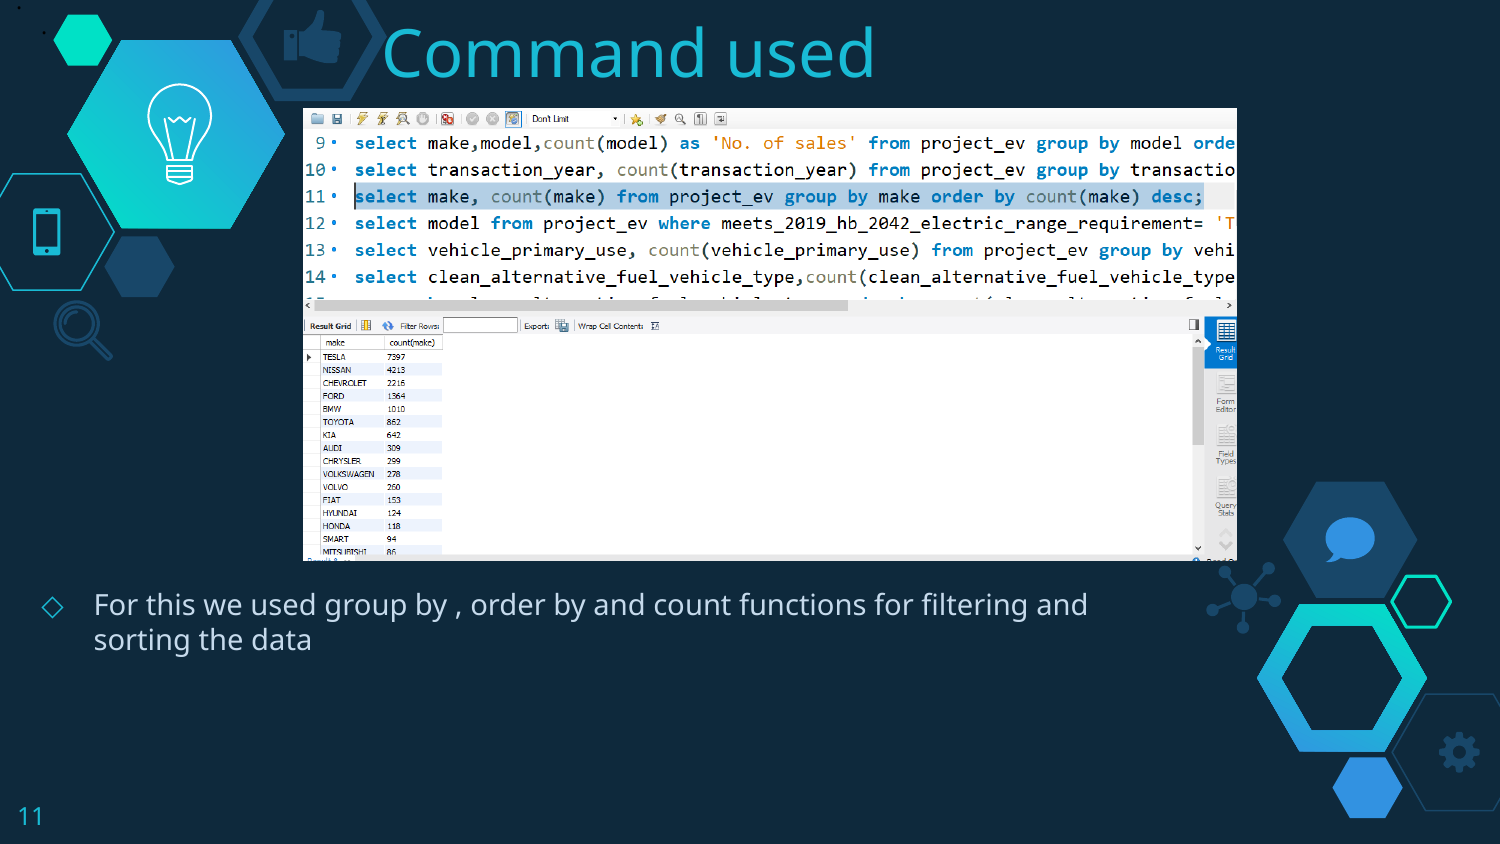

# Command used
.
.
For this we used group by , order by and count functions for filtering and sorting the data